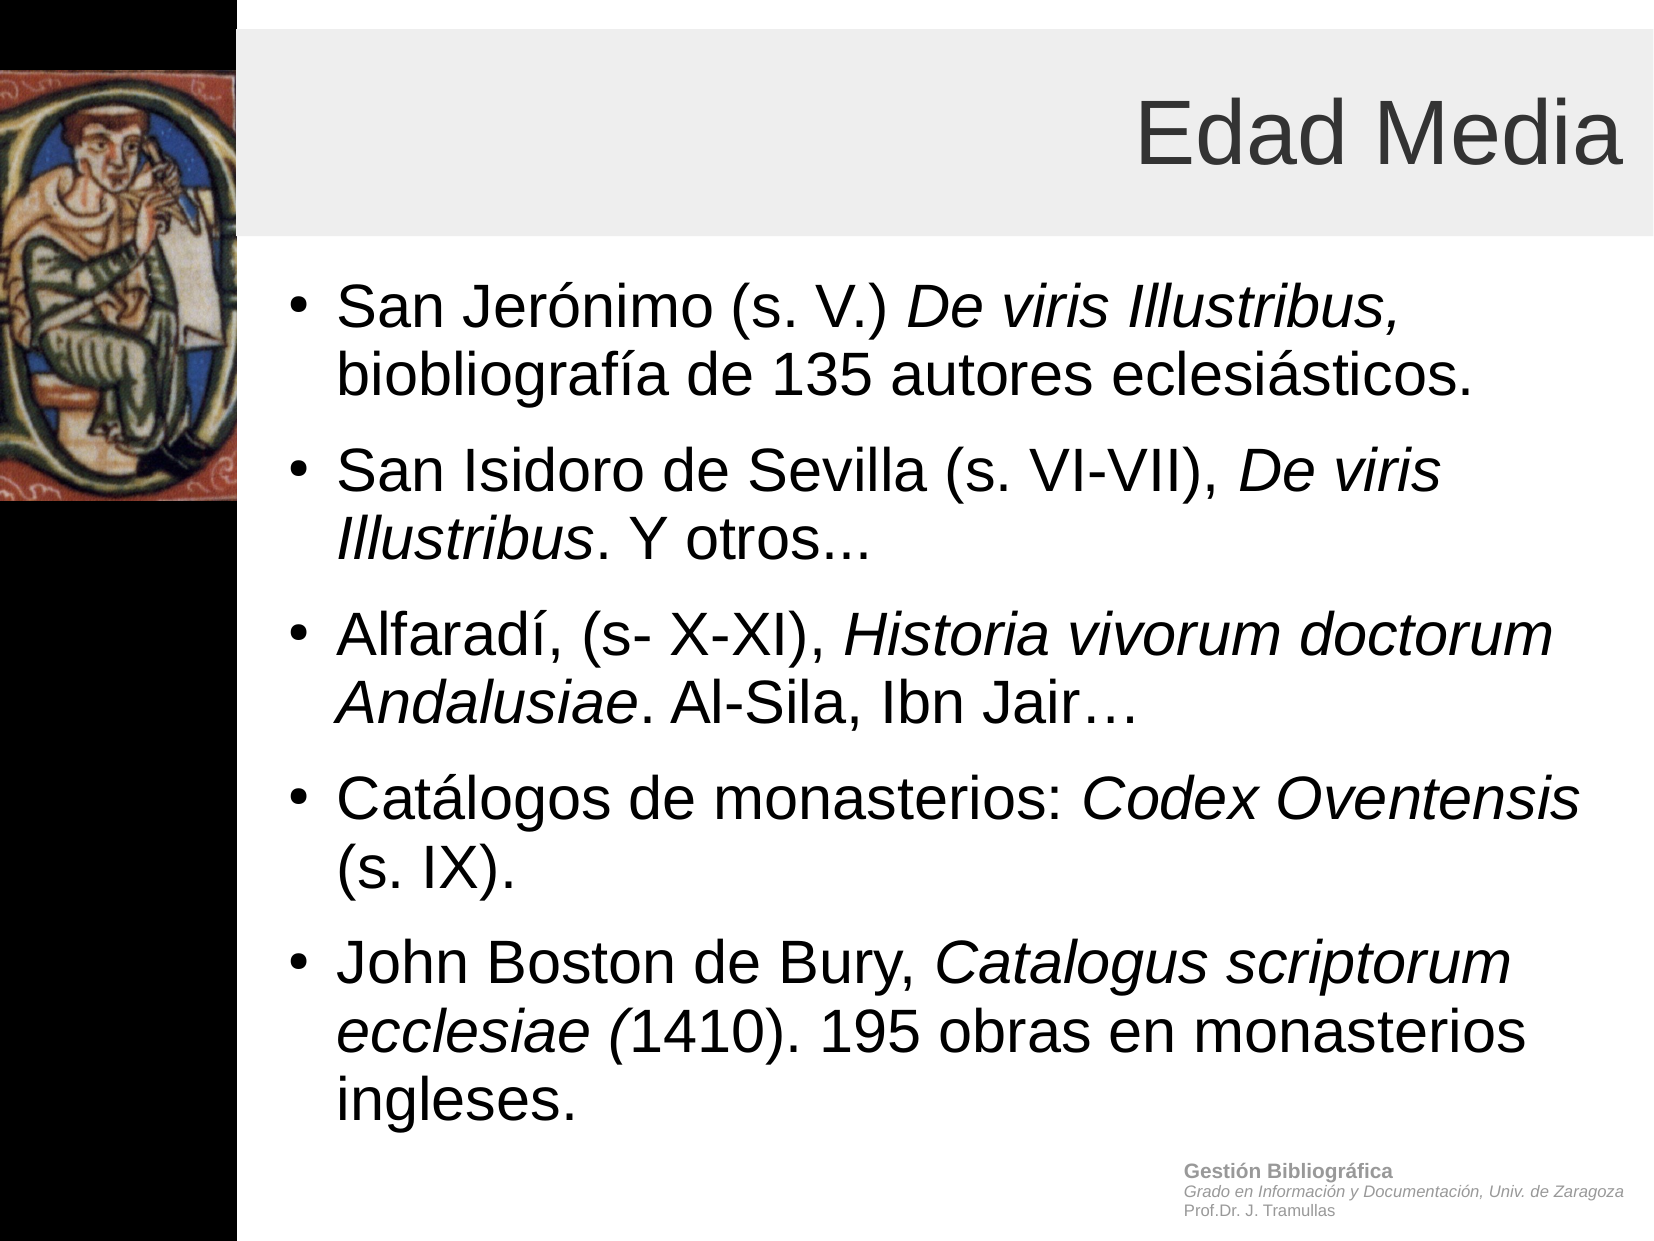

# Edad Media
San Jerónimo (s. V.) De viris Illustribus, biobliografía de 135 autores eclesiásticos.
San Isidoro de Sevilla (s. VI-VII), De viris Illustribus. Y otros...
Alfaradí, (s- X-XI), Historia vivorum doctorum Andalusiae. Al-Sila, Ibn Jair…
Catálogos de monasterios: Codex Oventensis (s. IX).
John Boston de Bury, Catalogus scriptorum ecclesiae (1410). 195 obras en monasterios ingleses.